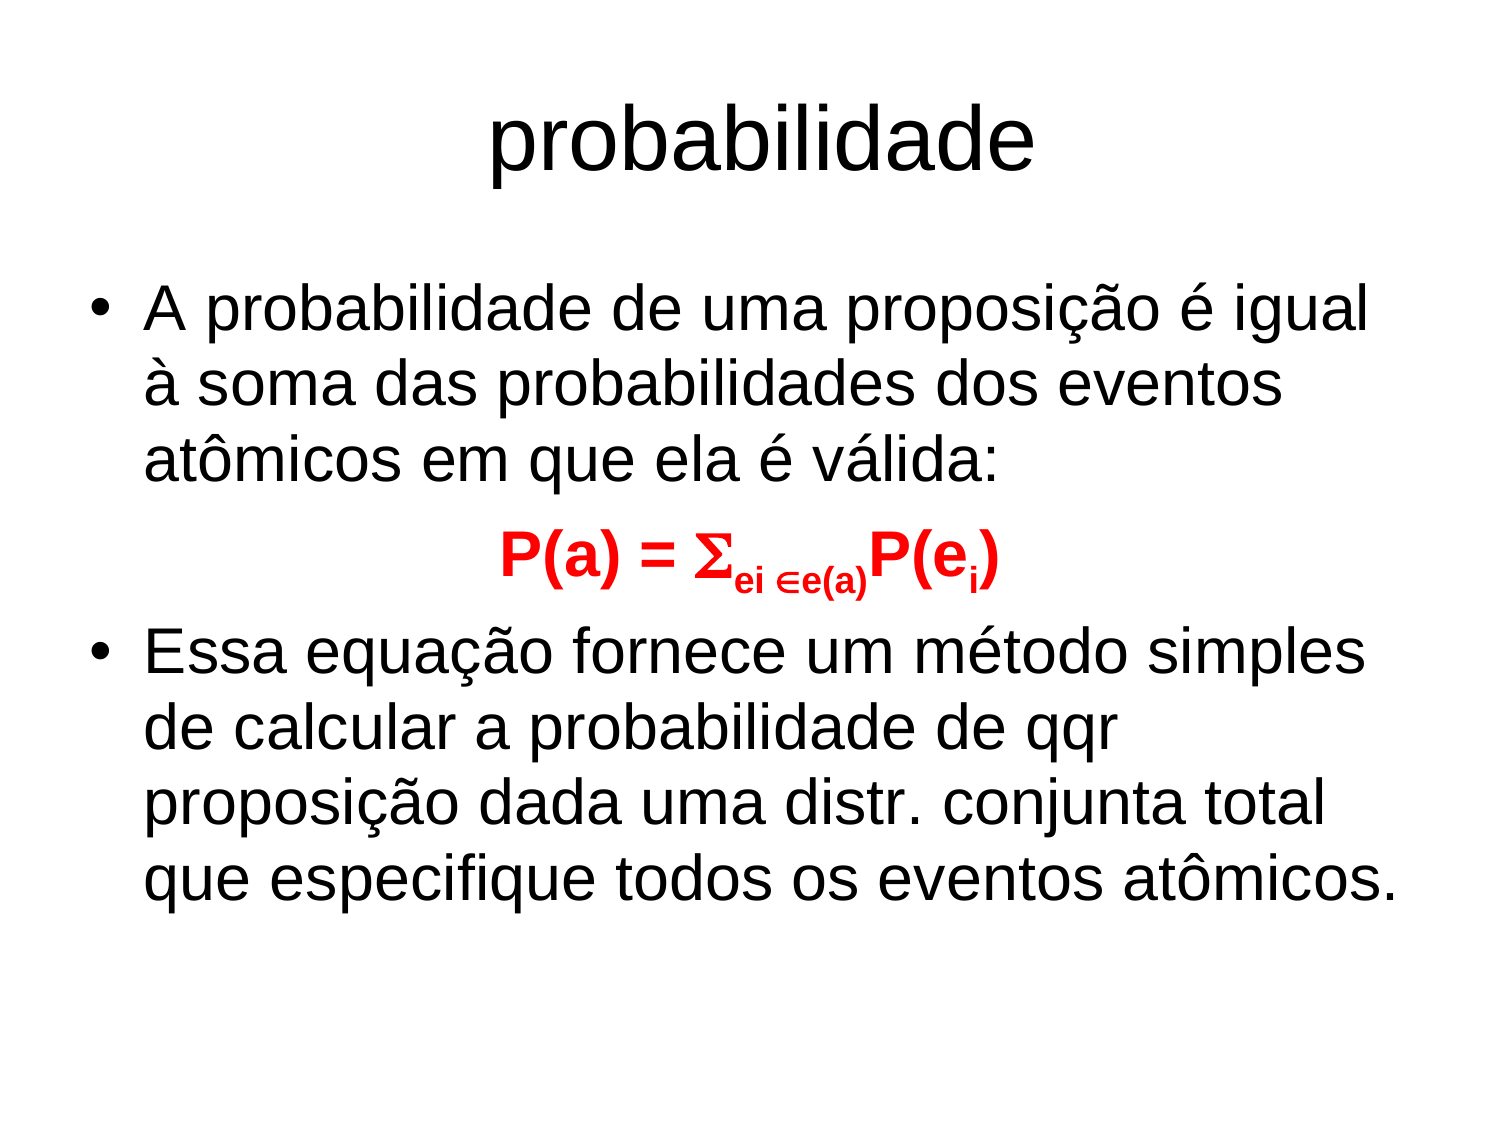

# probabilidade
A probabilidade de uma proposição é igual à soma das probabilidades dos eventos atômicos em que ela é válida:
P(a) = ei e(a)P(ei)
Essa equação fornece um método simples de calcular a probabilidade de qqr proposição dada uma distr. conjunta total que especifique todos os eventos atômicos.